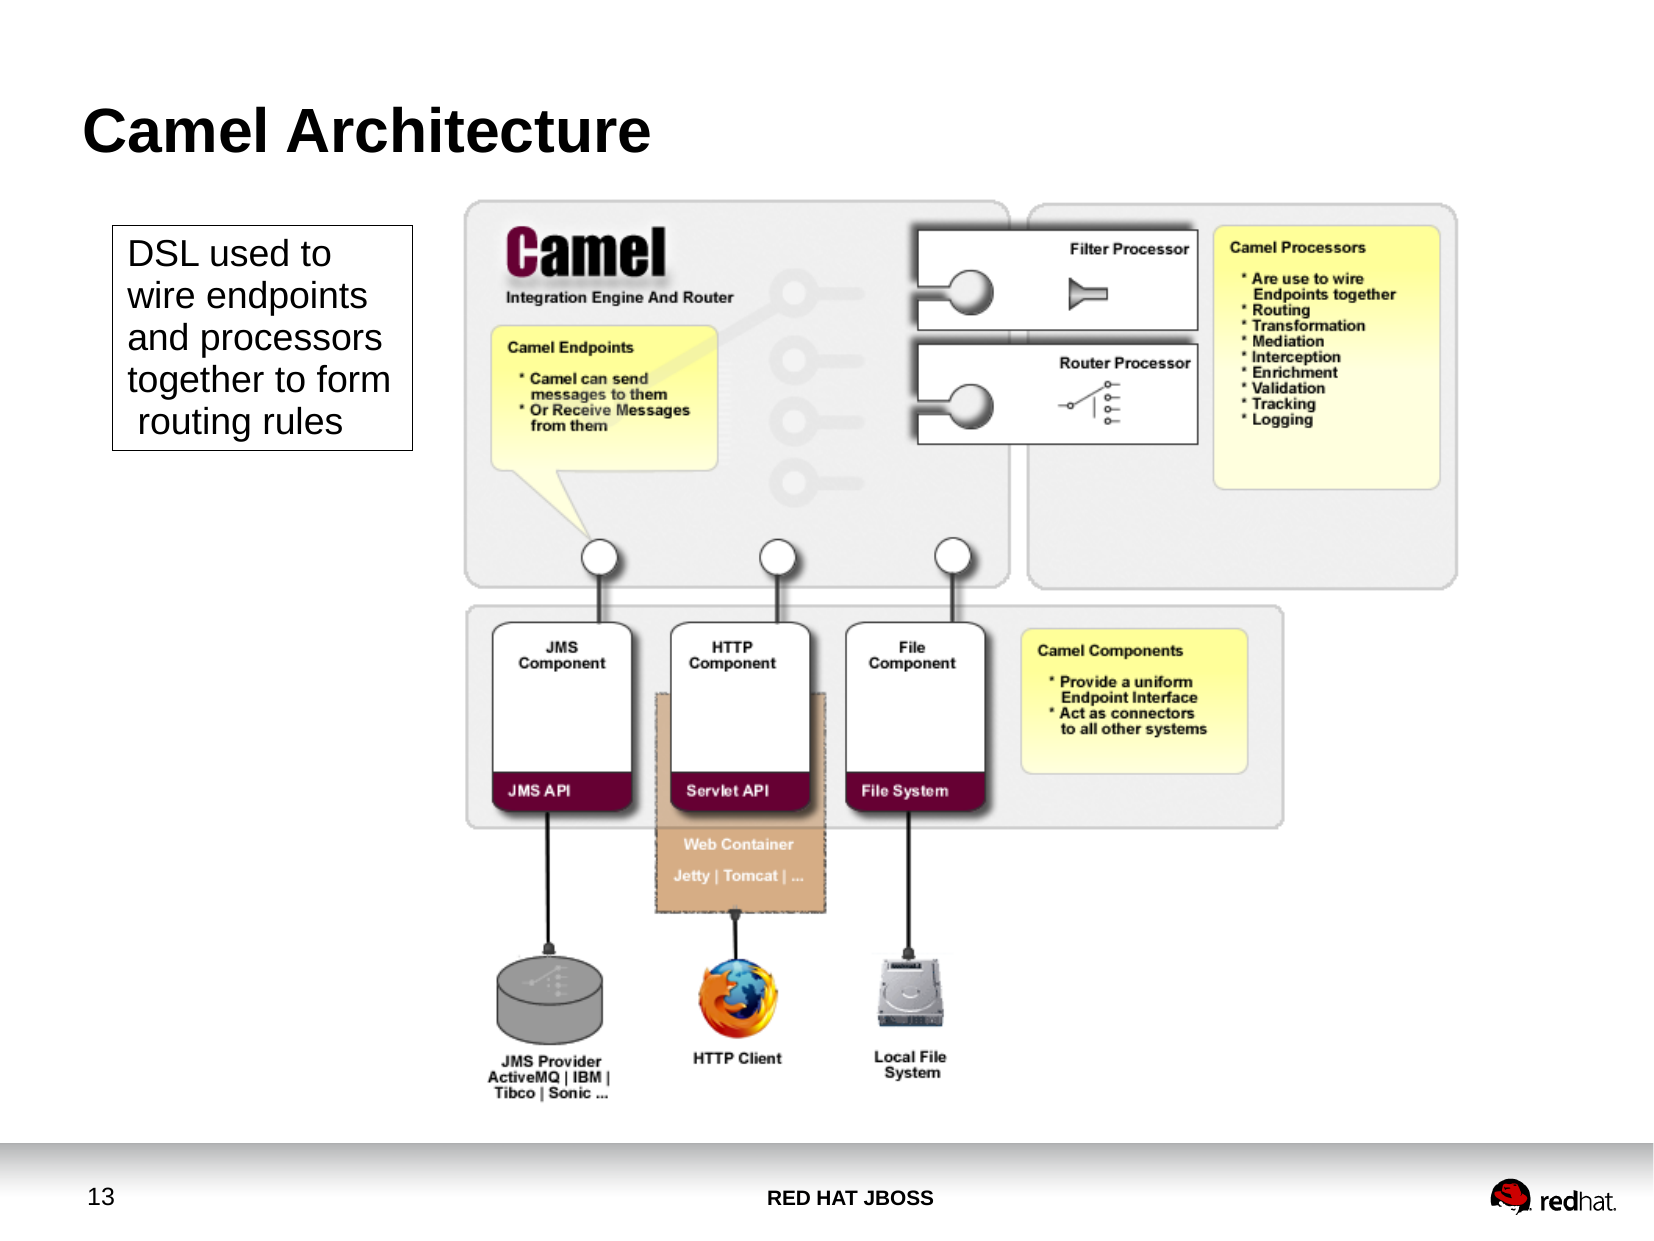

# Camel Architecture
DSL used to wire endpoints and processors together to form routing rules